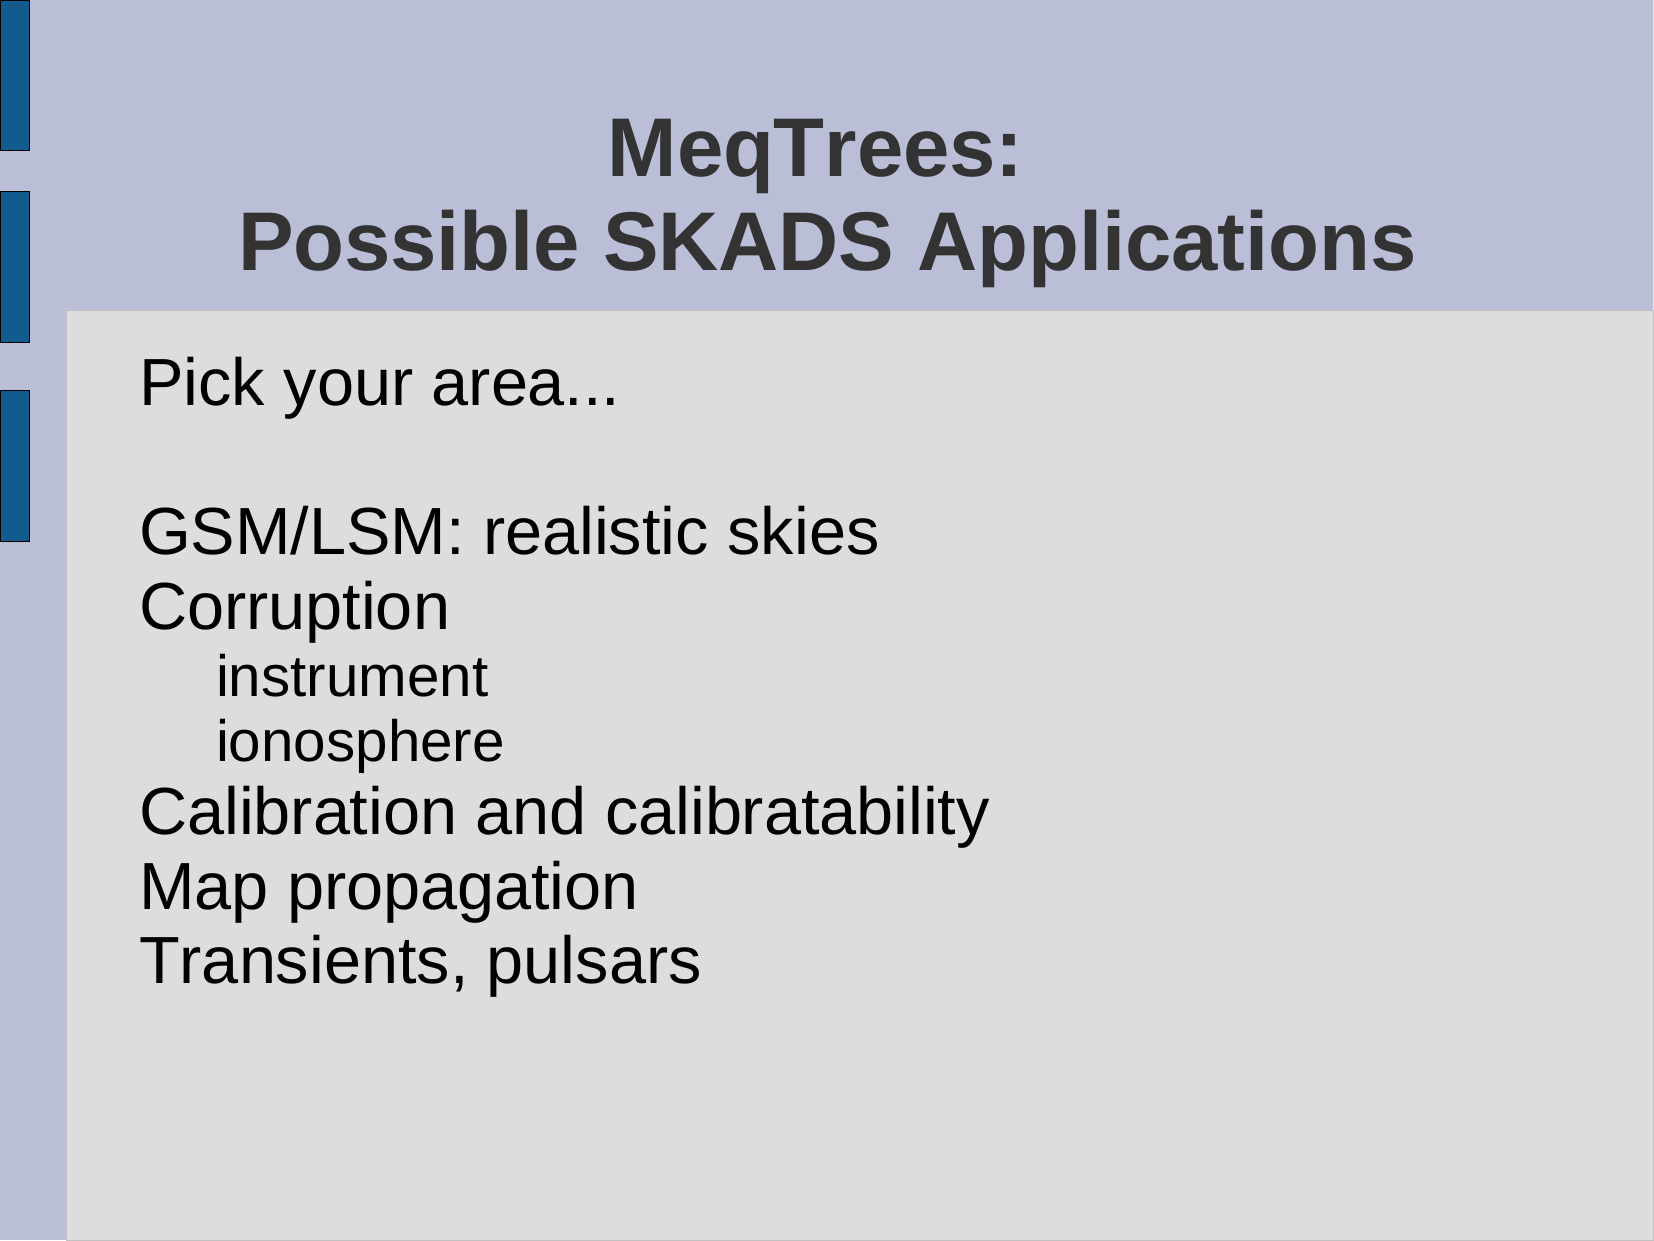

# MeqTrees: Possible SKADS Applications
Pick your area...
GSM/LSM: realistic skies
Corruption
instrument
ionosphere
Calibration and calibratability
Map propagation
Transients, pulsars